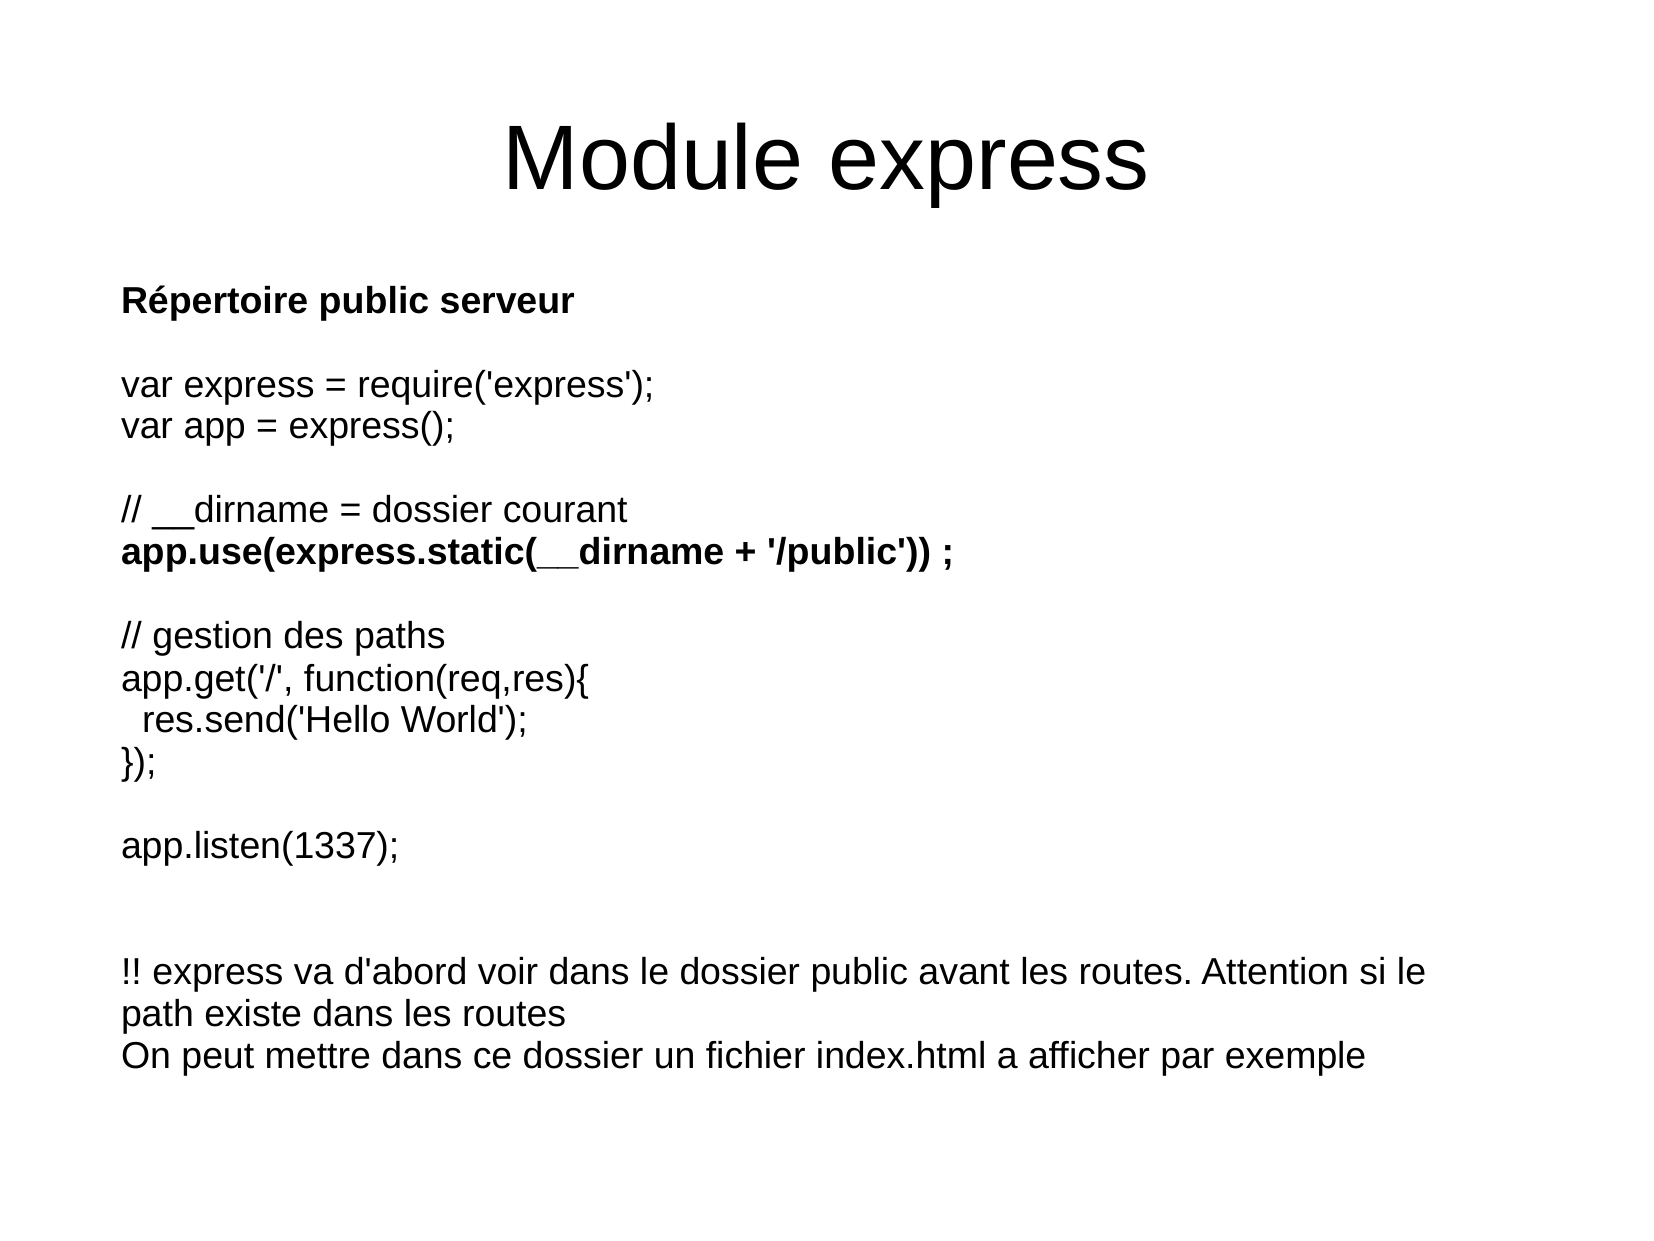

# Module express
Répertoire public serveur
var express = require('express');
var app = express();
// __dirname = dossier courant
app.use(express.static(__dirname + '/public')) ;
// gestion des paths
app.get('/', function(req,res){
 res.send('Hello World');
});
app.listen(1337);
!! express va d'abord voir dans le dossier public avant les routes. Attention si le path existe dans les routes
On peut mettre dans ce dossier un fichier index.html a afficher par exemple